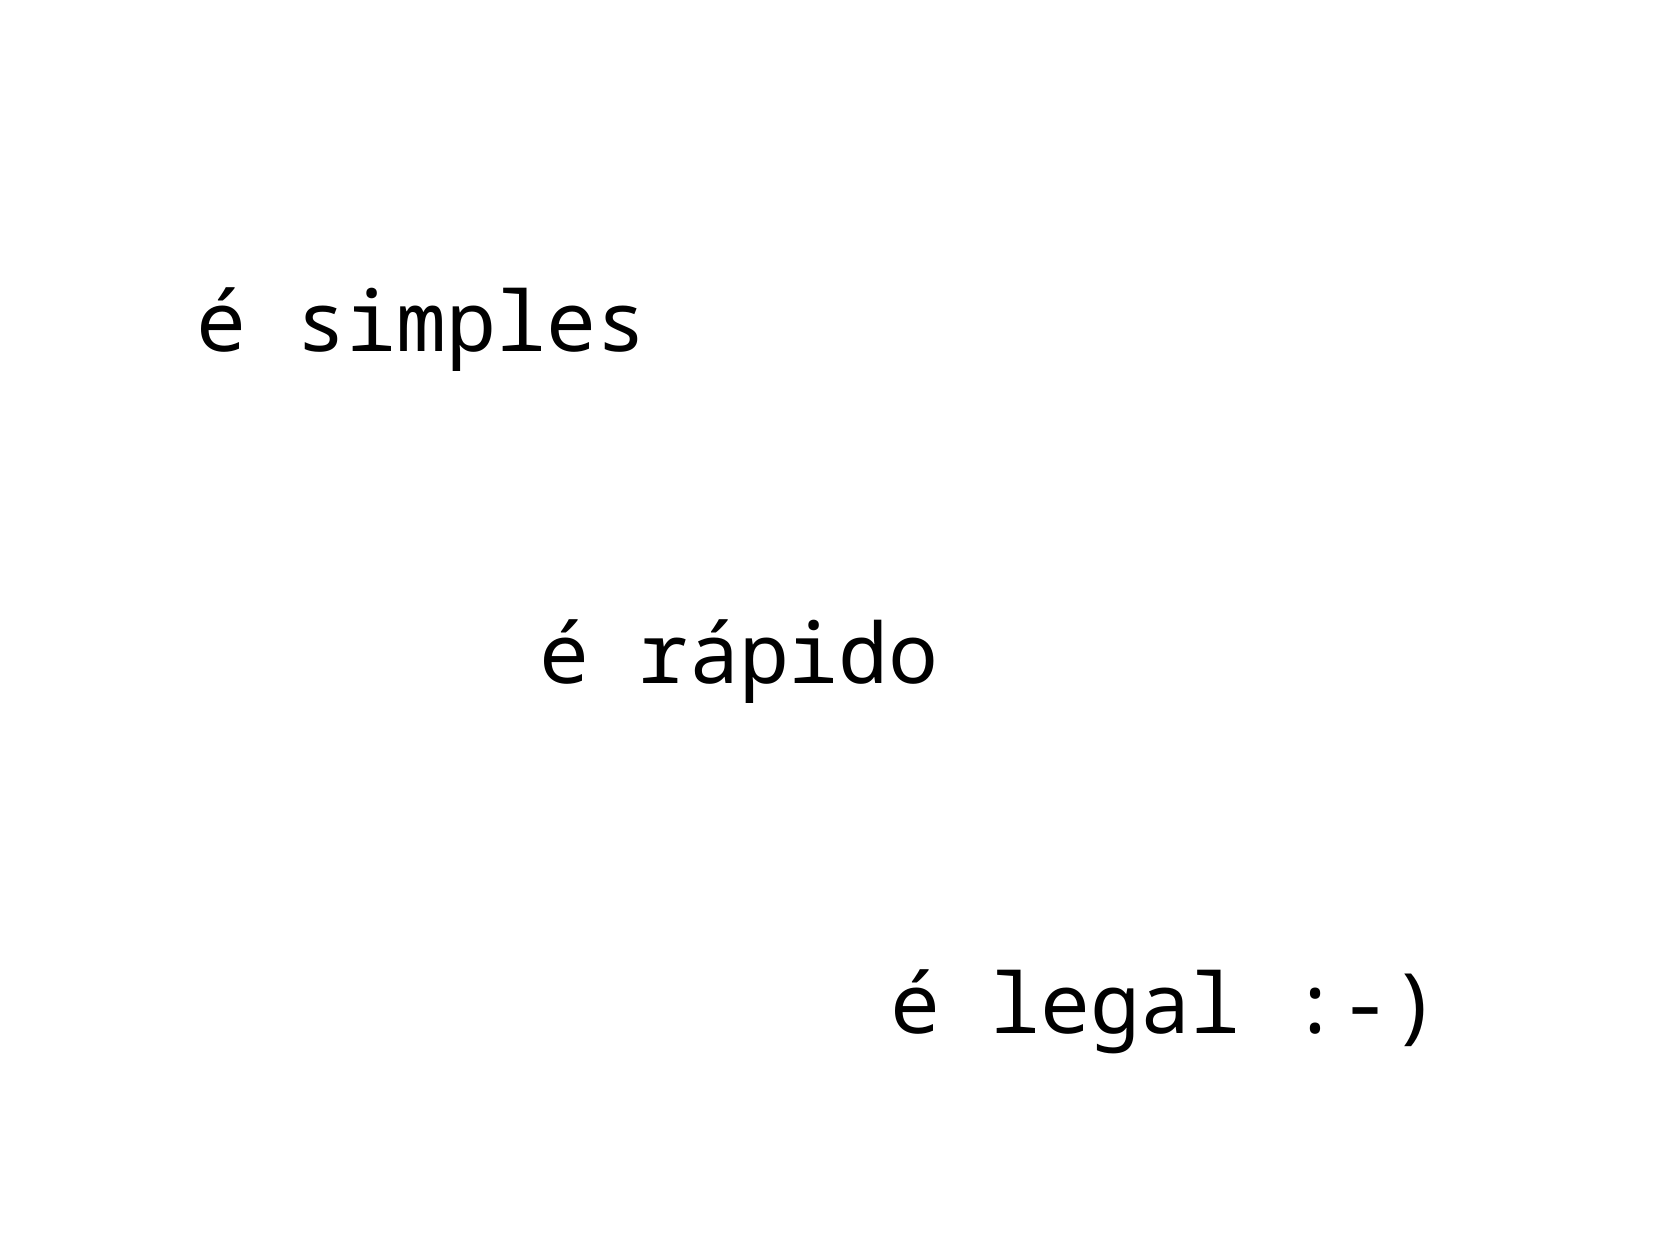

é simples
é rápido
é legal :-)